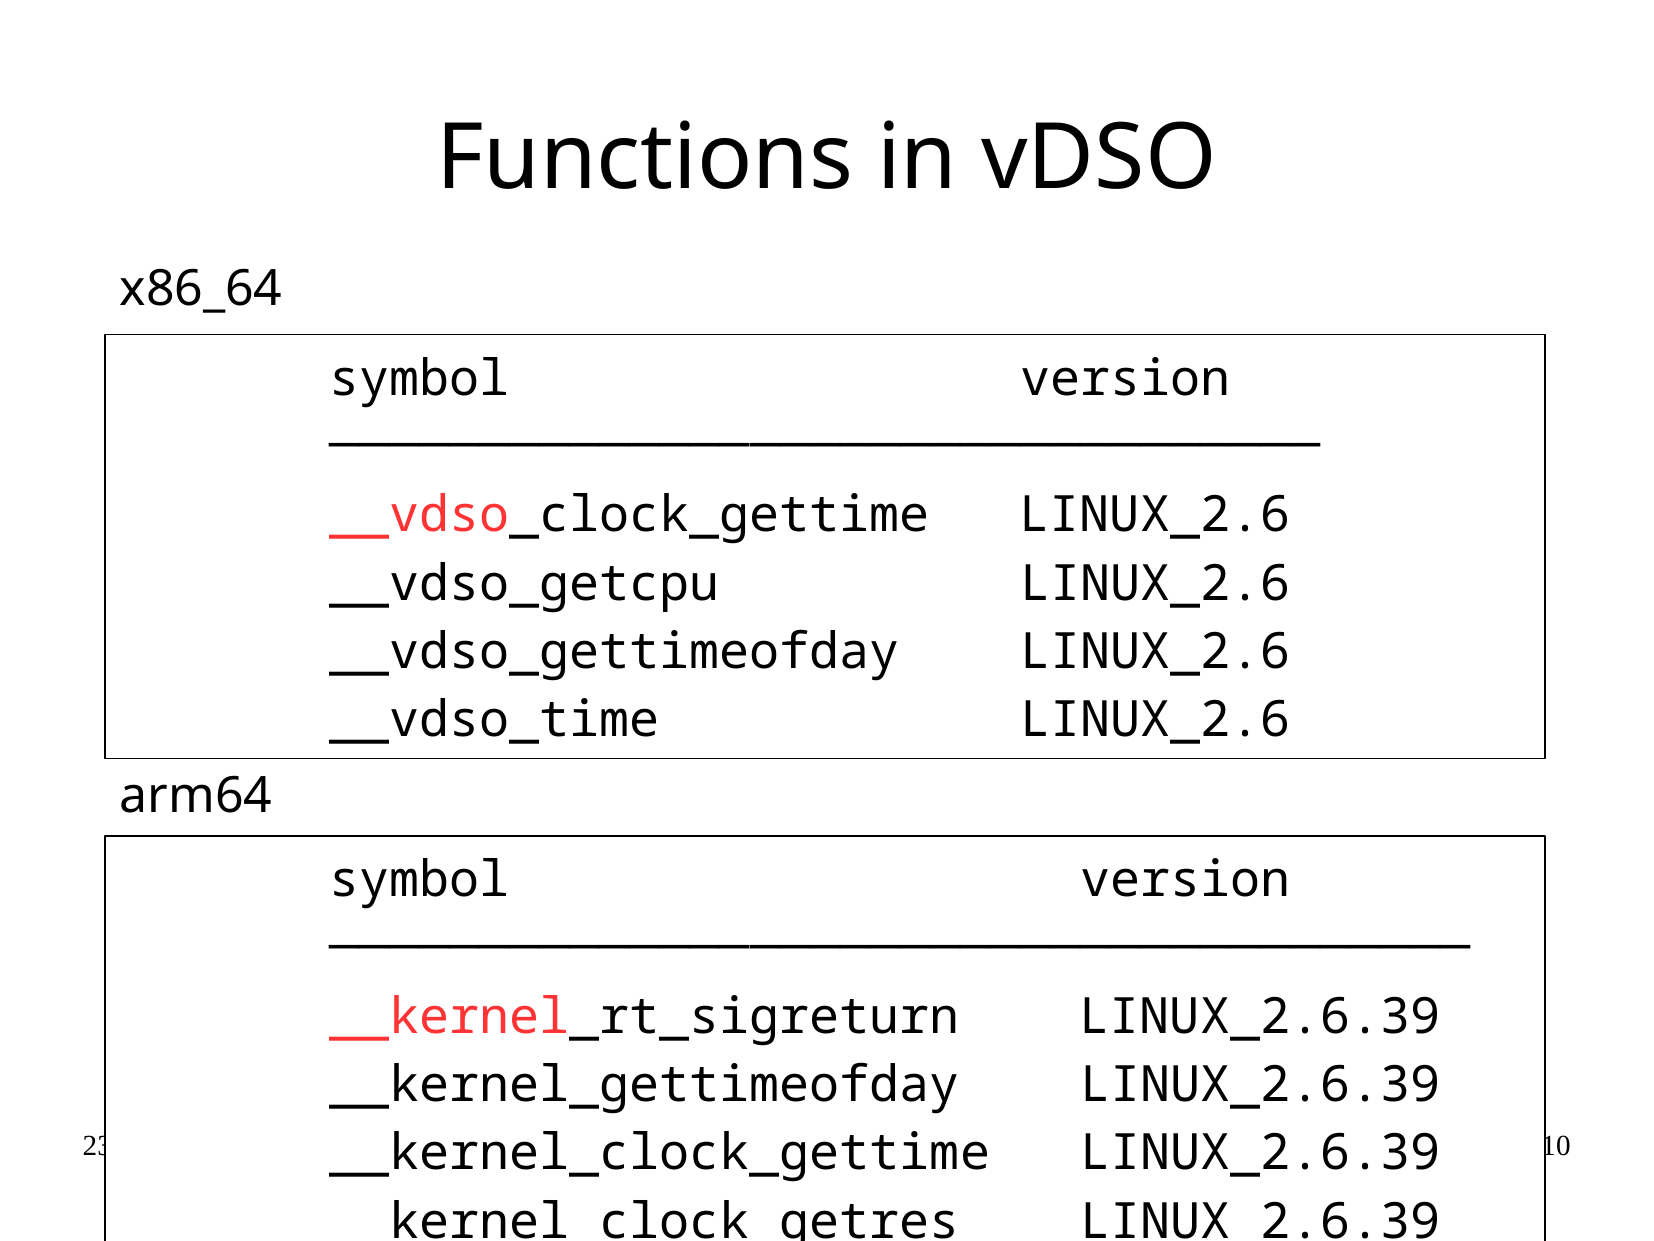

# Functions in vDSO
x86_64
 symbol version
 ─────────────────────────────────
 __vdso_clock_gettime LINUX_2.6
 __vdso_getcpu LINUX_2.6
 __vdso_gettimeofday LINUX_2.6
 __vdso_time LINUX_2.6
arm64
 symbol version
 ──────────────────────────────────────
 __kernel_rt_sigreturn LINUX_2.6.39
 __kernel_gettimeofday LINUX_2.6.39
 __kernel_clock_gettime LINUX_2.6.39
 __kernel_clock_getres LINUX_2.6.39
10